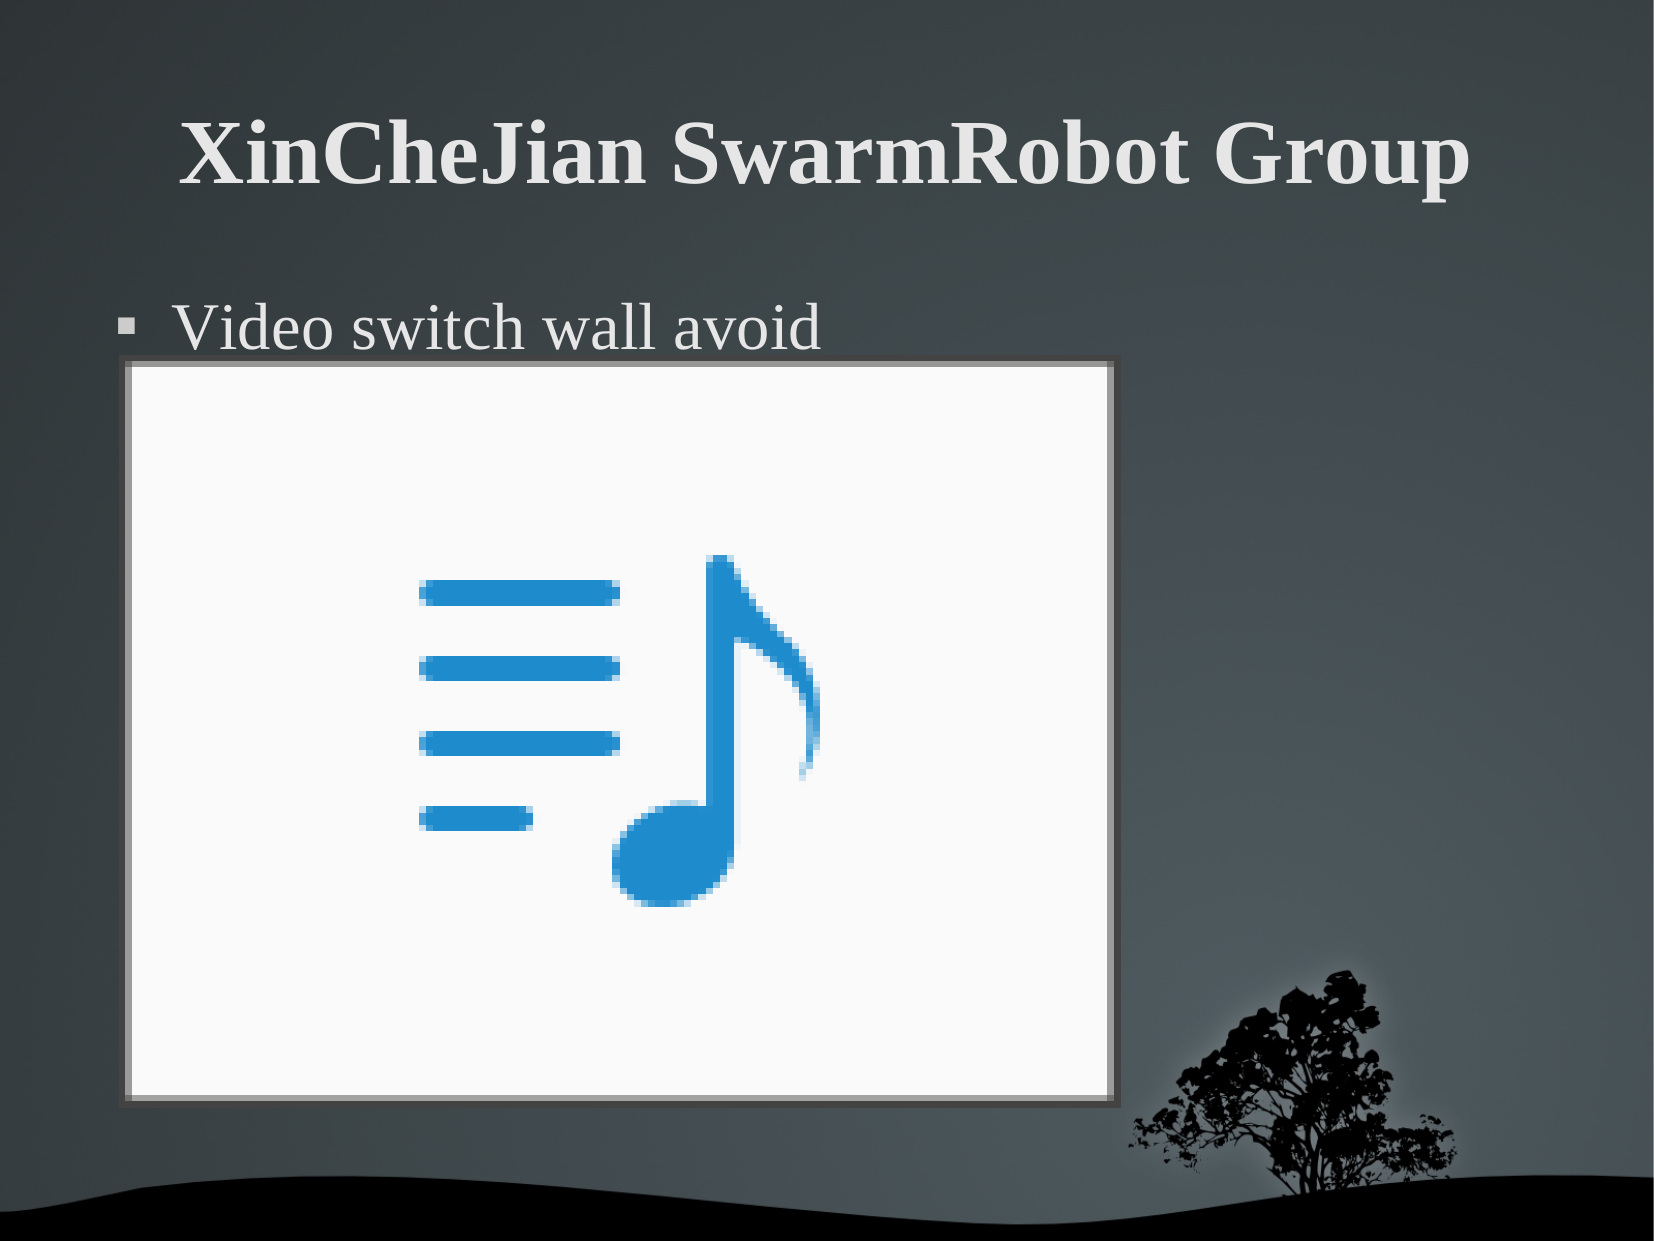

# XinCheJian SwarmRobot Group
Video switch wall avoid